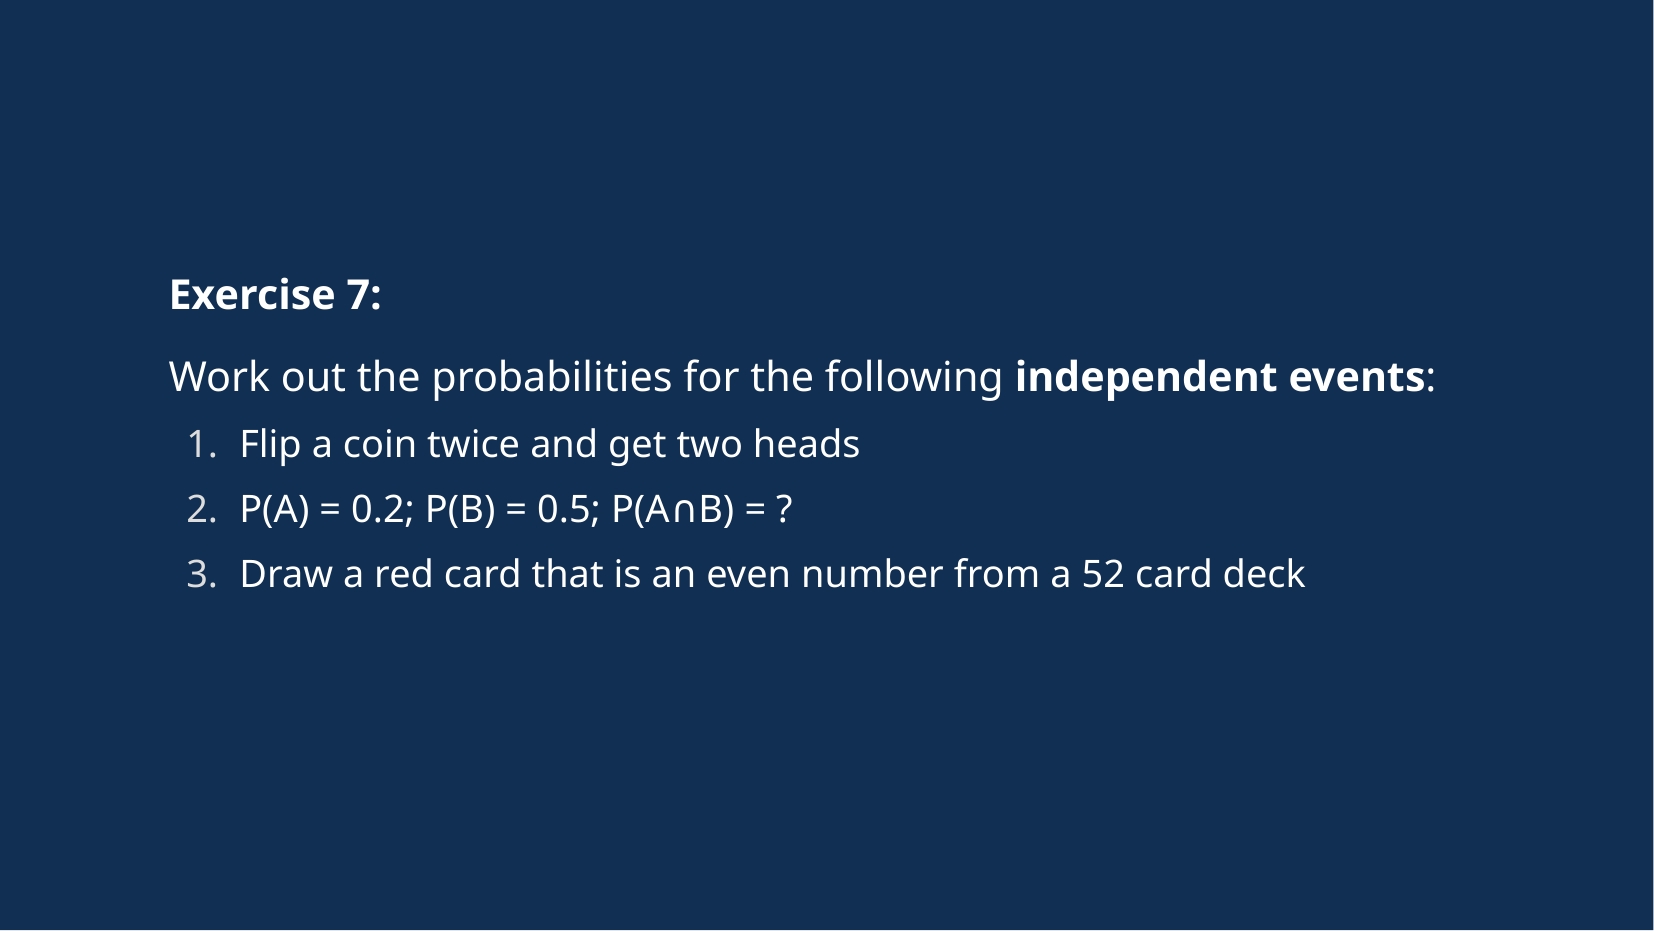

#
Exercise 7:
Work out the probabilities for the following independent events:
Flip a coin twice and get two heads
P(A) = 0.2; P(B) = 0.5; P(A∩B) = ?
Draw a red card that is an even number from a 52 card deck